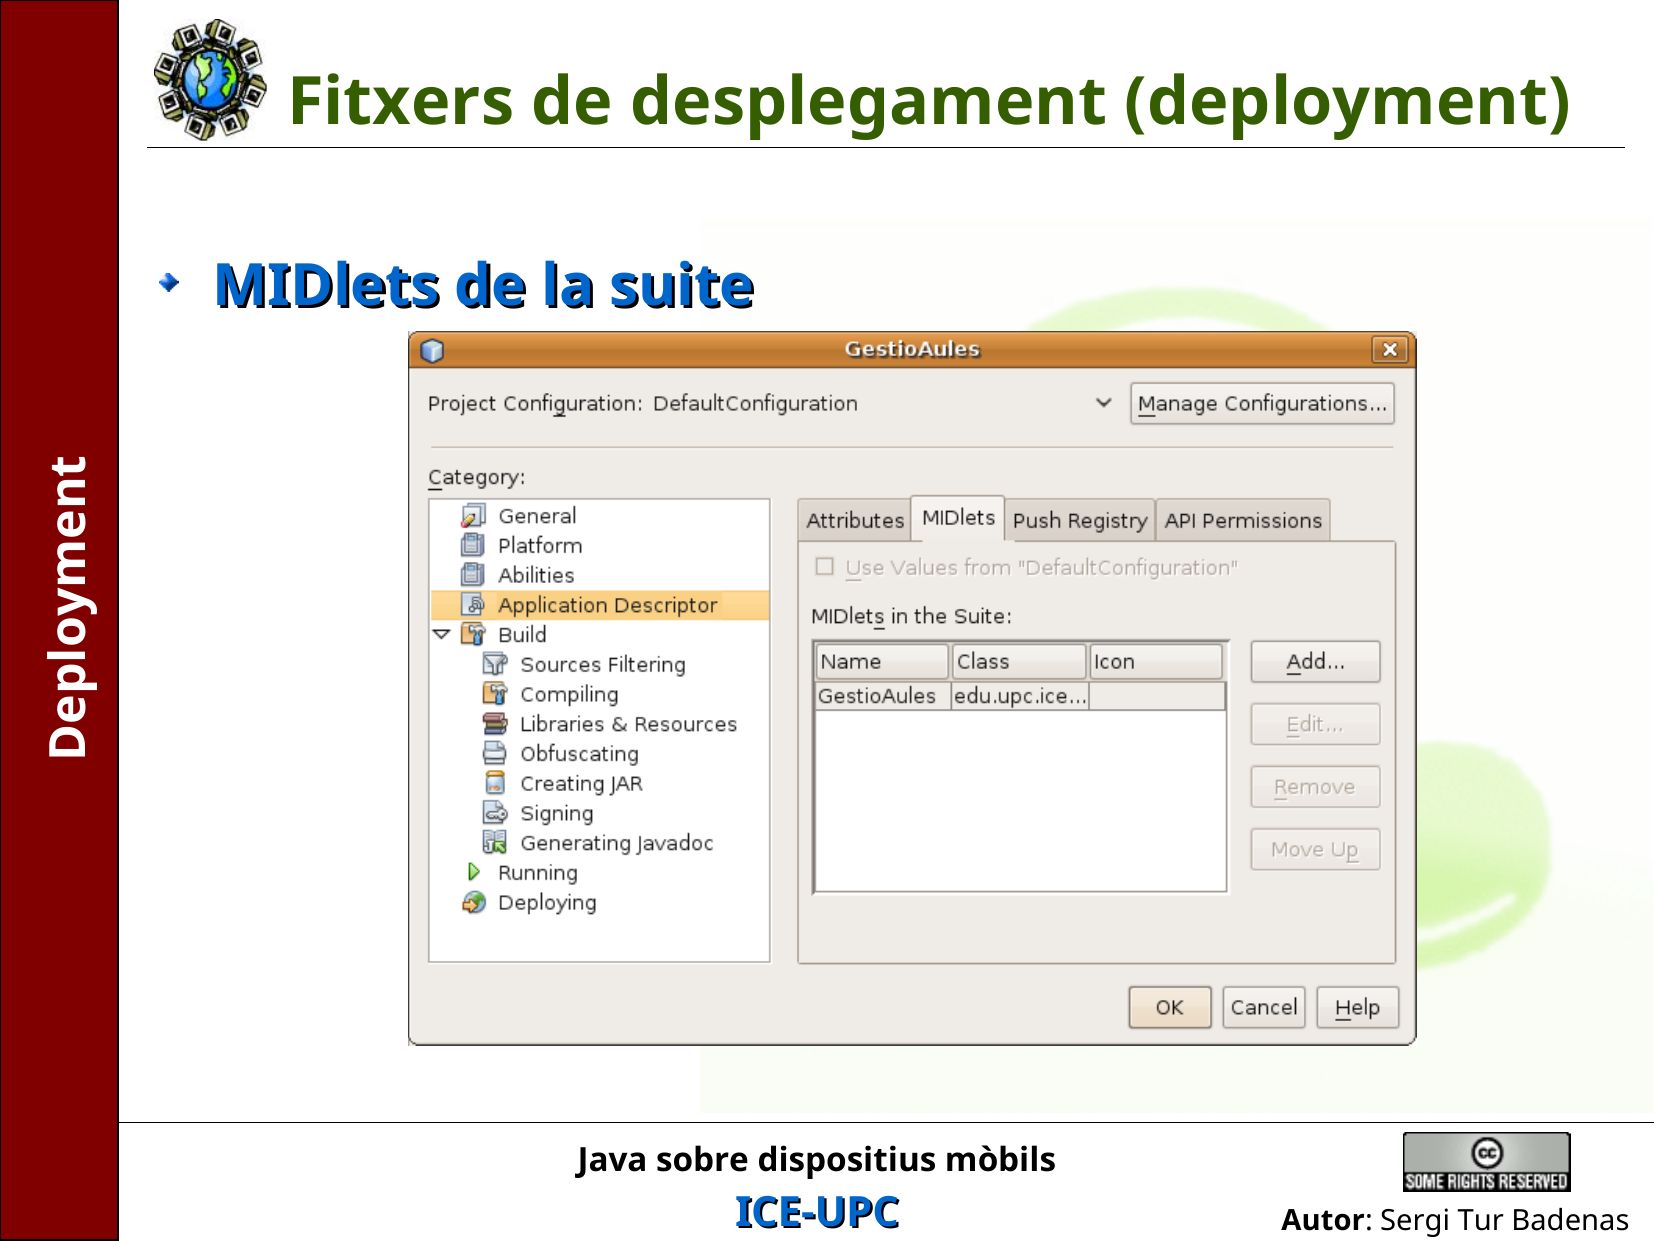

# Fitxers de desplegament (deployment)
MIDlets de la suite